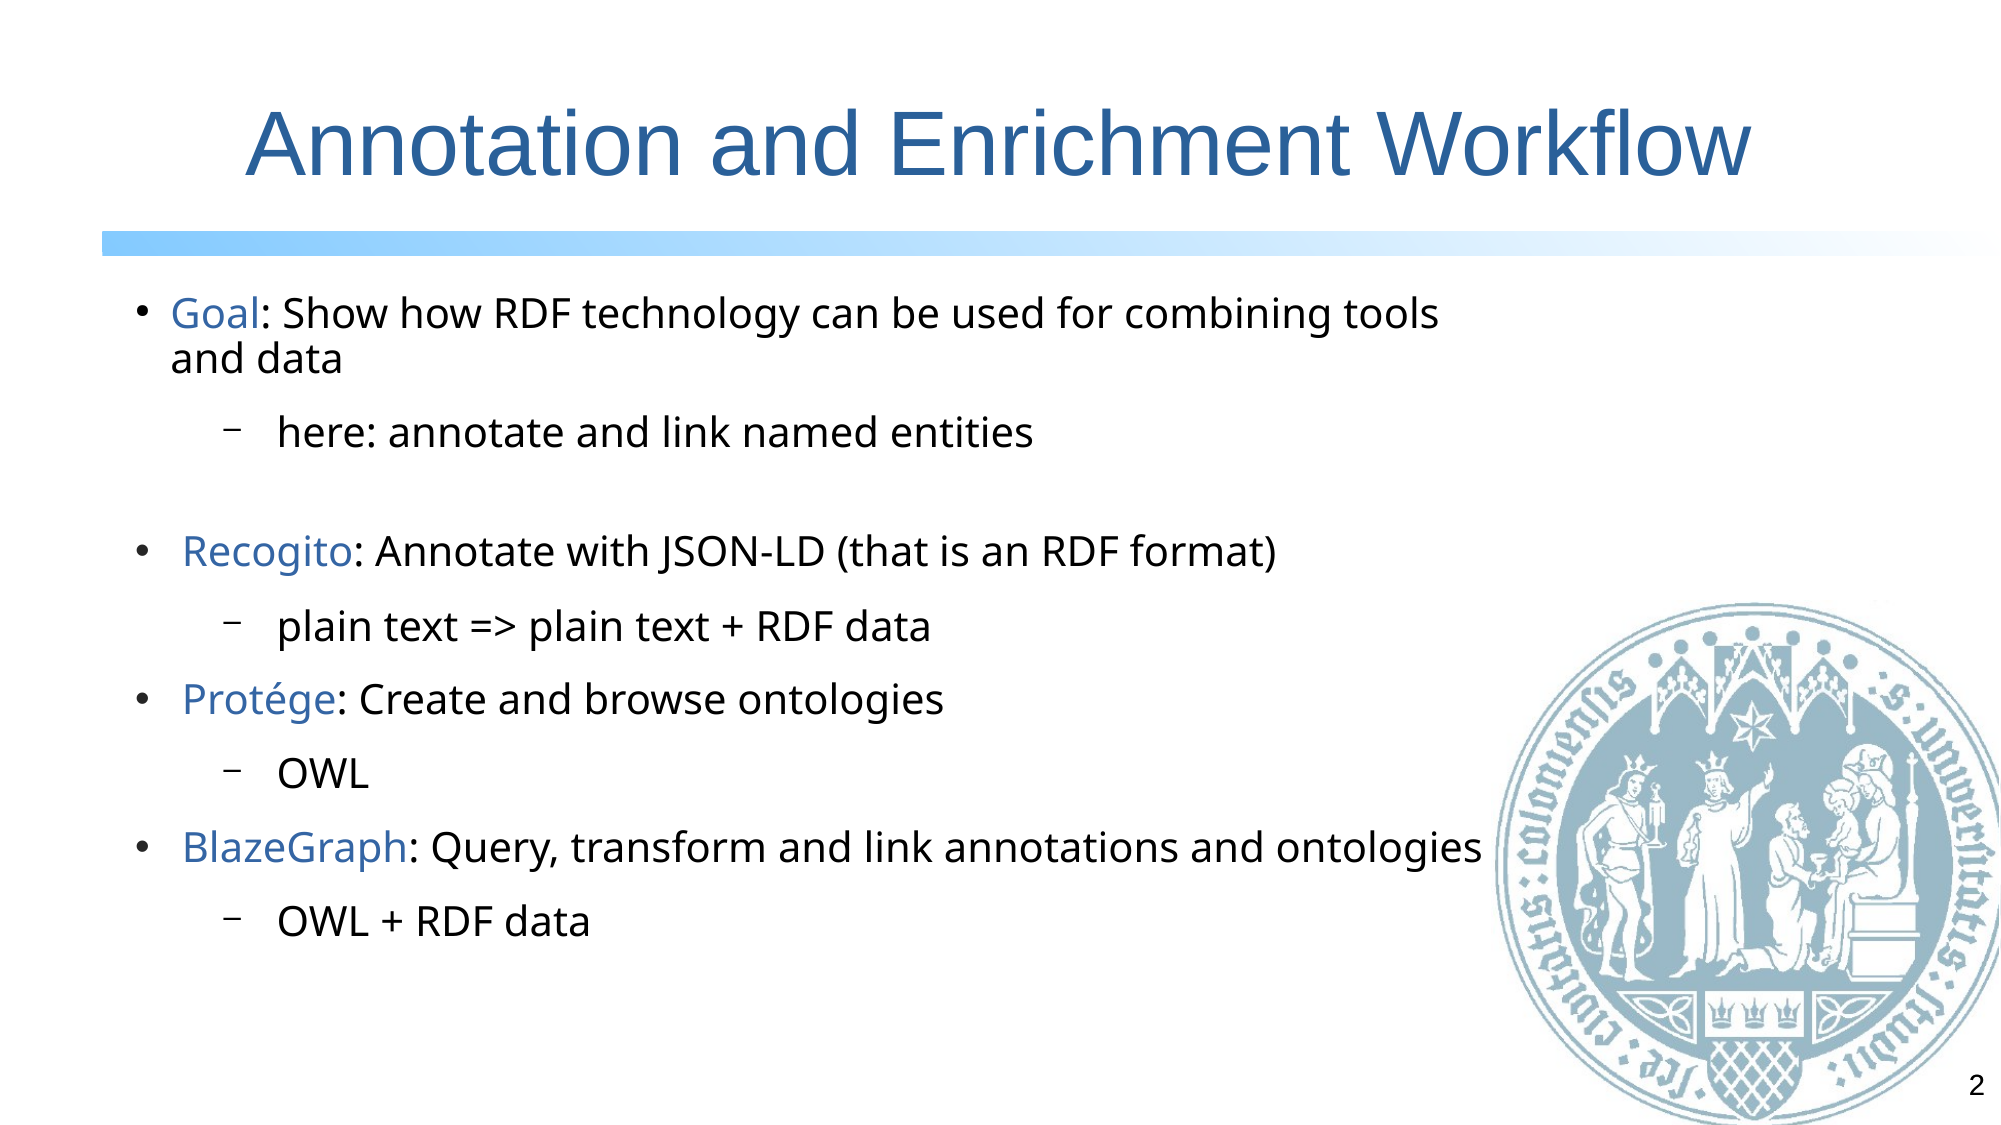

# Annotation and Enrichment Workflow
Goal: Show how RDF technology can be used for combining tools and data
here: annotate and link named entities
Recogito: Annotate with JSON-LD (that is an RDF format)
plain text => plain text + RDF data
Protége: Create and browse ontologies
OWL
BlazeGraph: Query, transform and link annotations and ontologies
OWL + RDF data